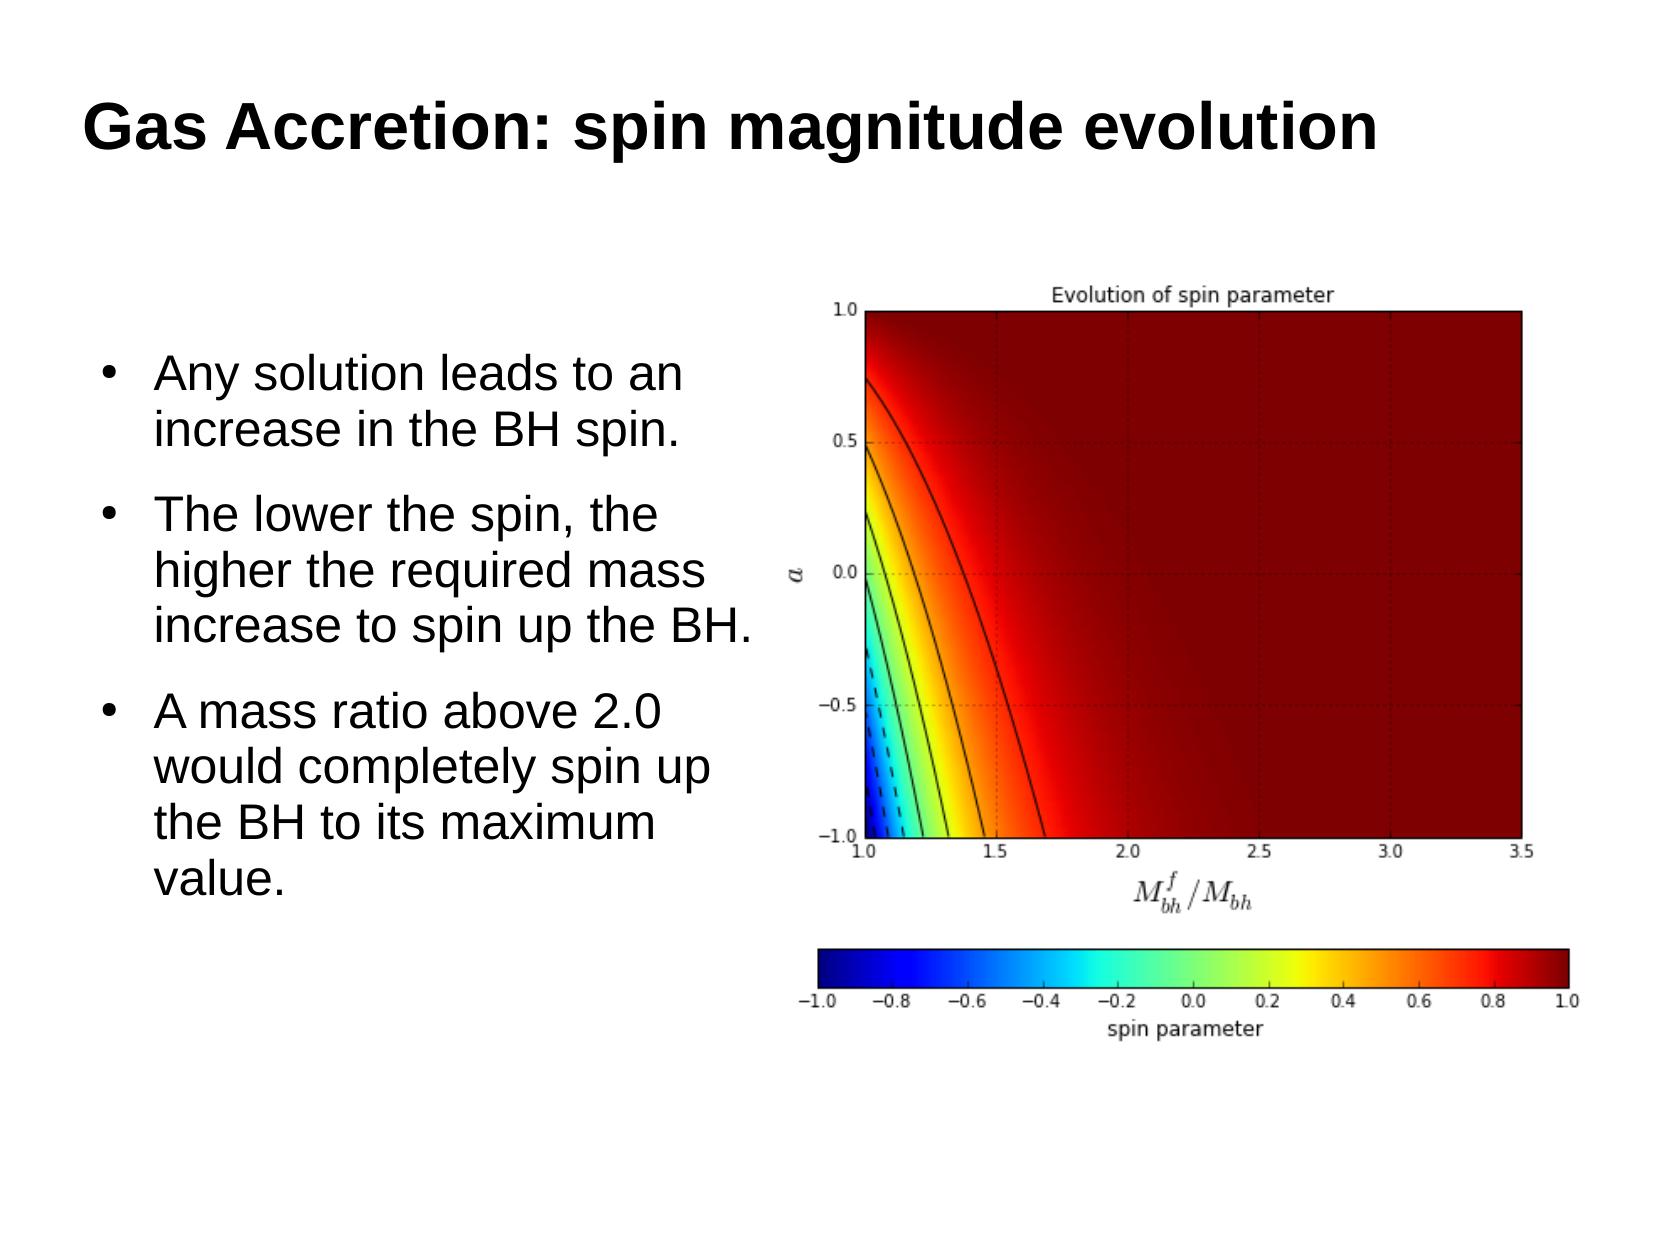

Gas Accretion: spin magnitude evolution
#
Any solution leads to an increase in the BH spin.
The lower the spin, the higher the required mass increase to spin up the BH.
A mass ratio above 2.0 would completely spin up the BH to its maximum value.